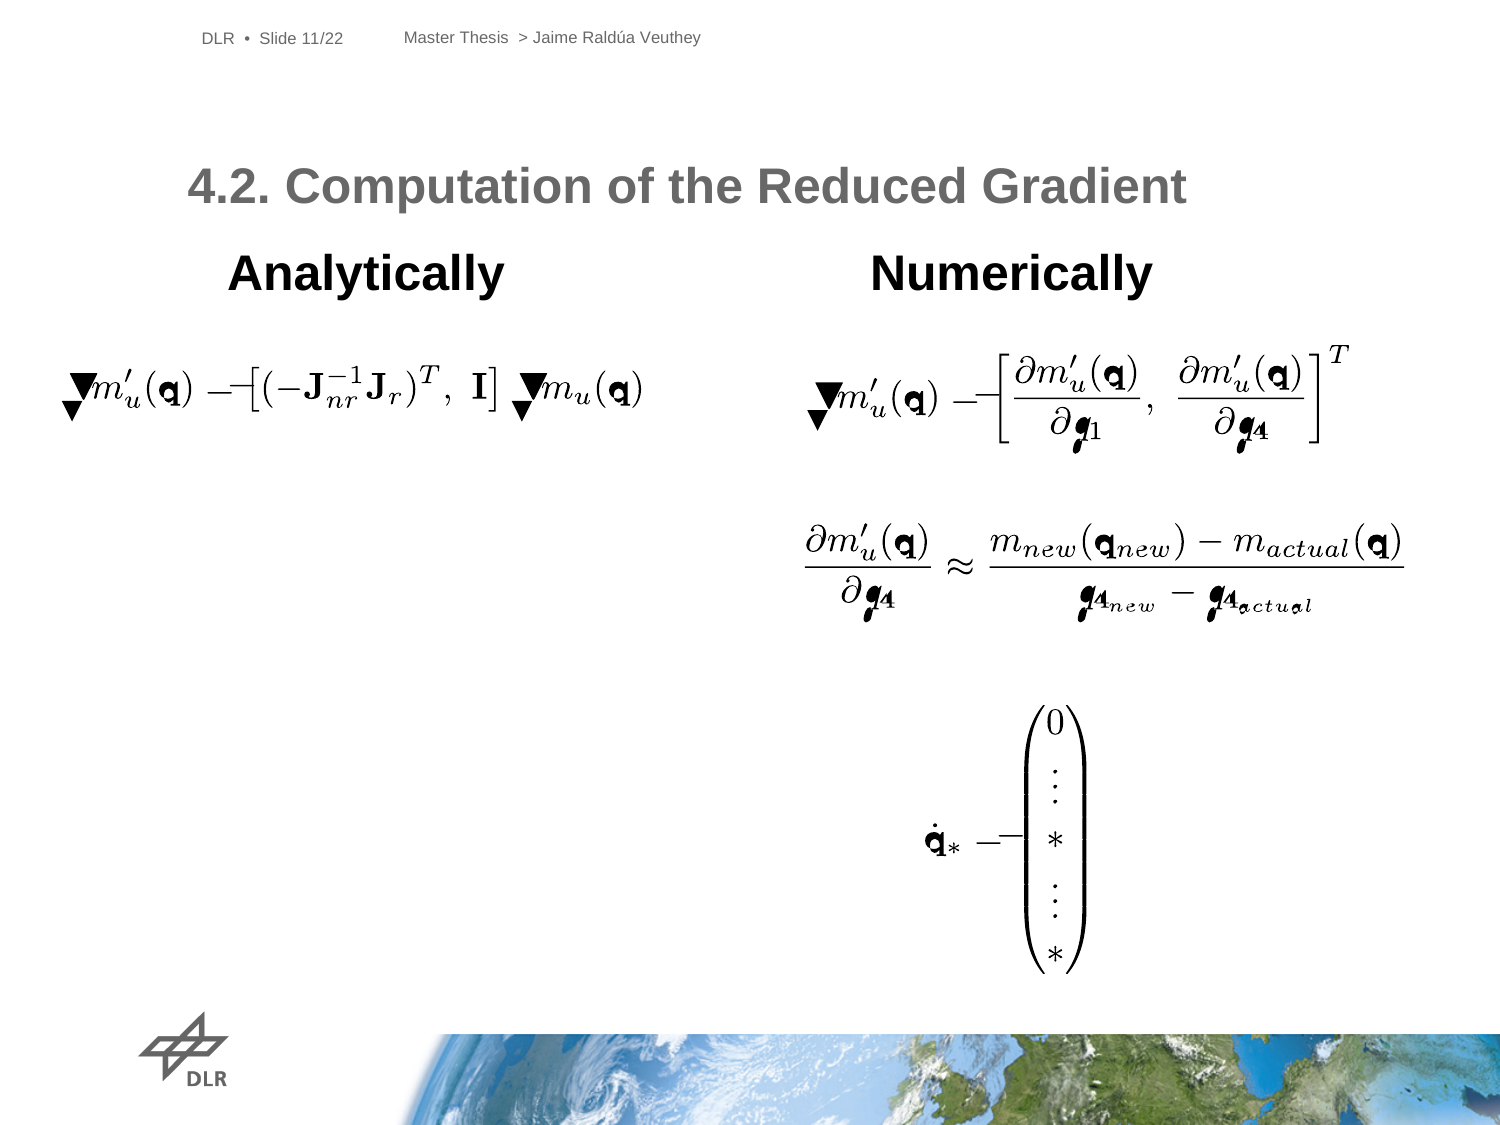

# 4.2. Computation of the Reduced Gradient
Analytically
Numerically